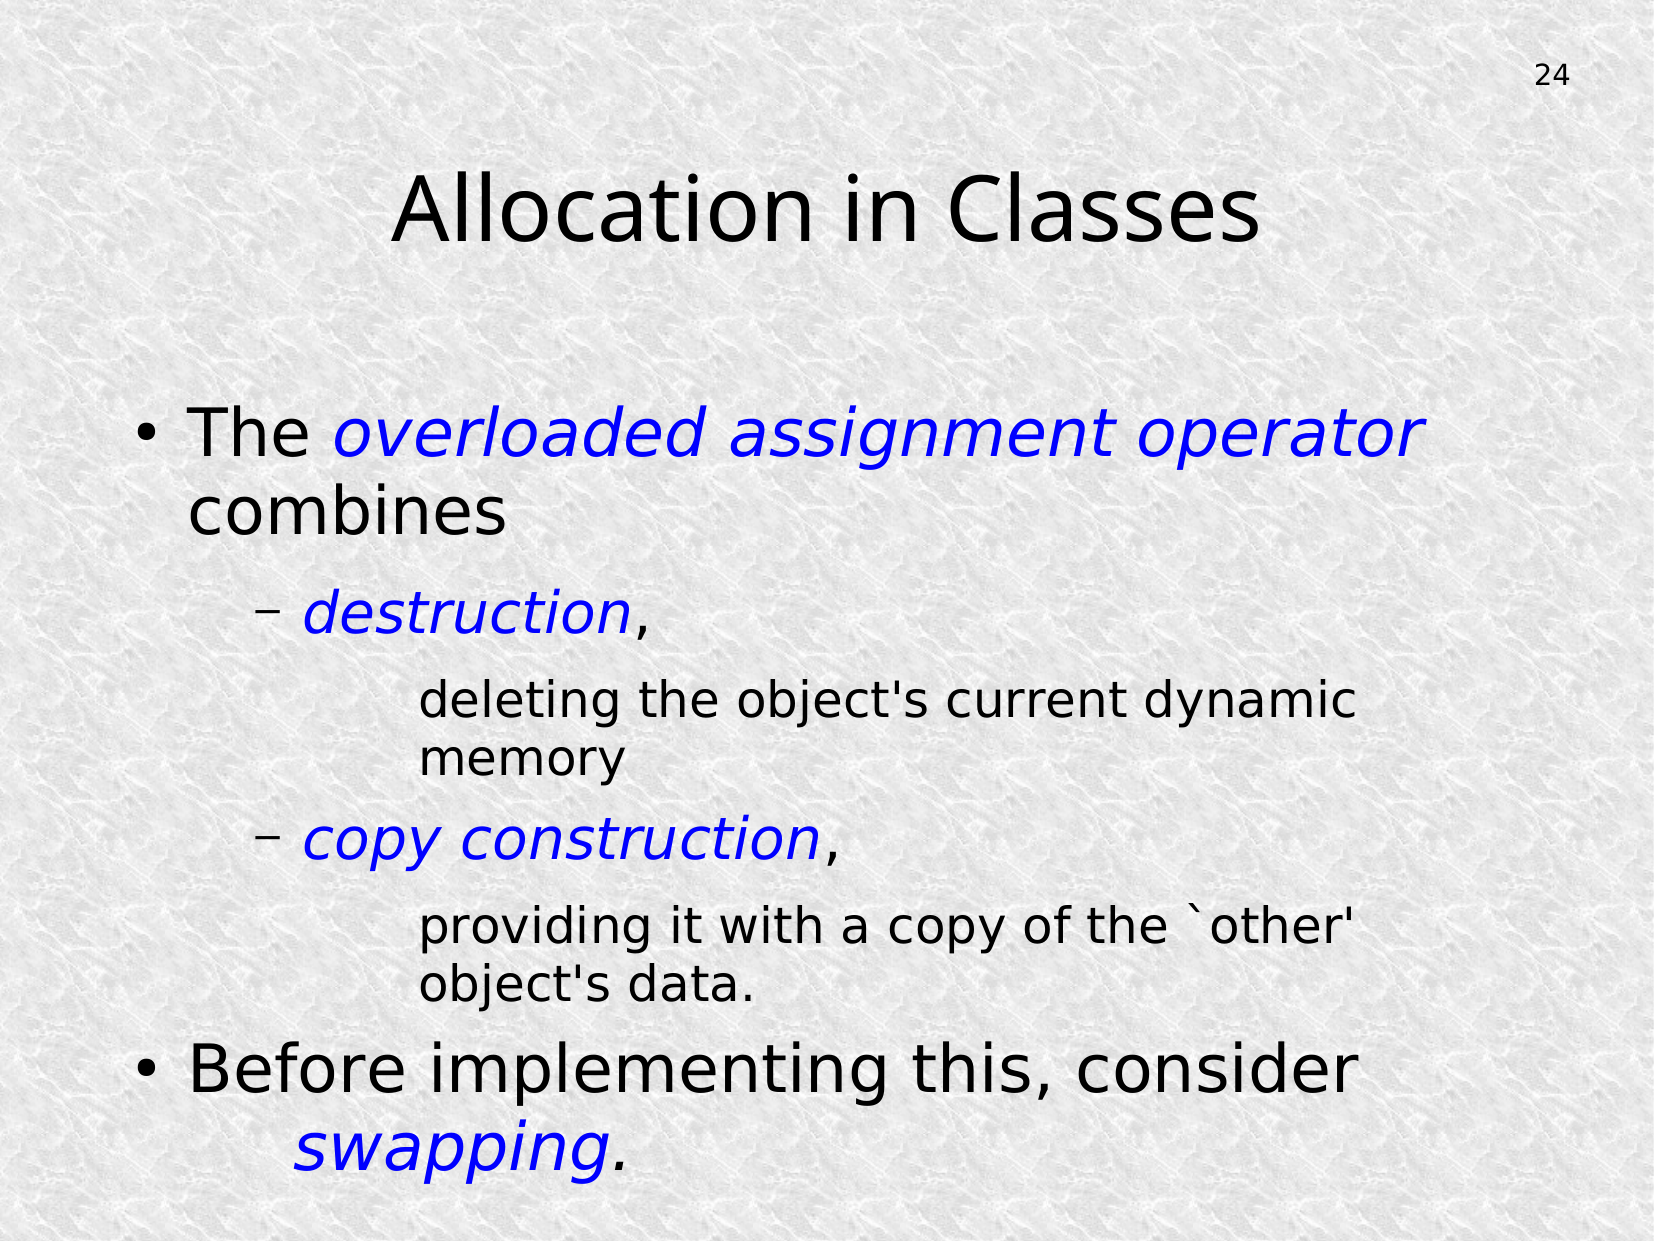

24
# Allocation in Classes
The overloaded assignment operator combines
destruction,
deleting the object's current dynamic memory
copy construction,
providing it with a copy of the `other' object's data.
Before implementing this, consider
 swapping.